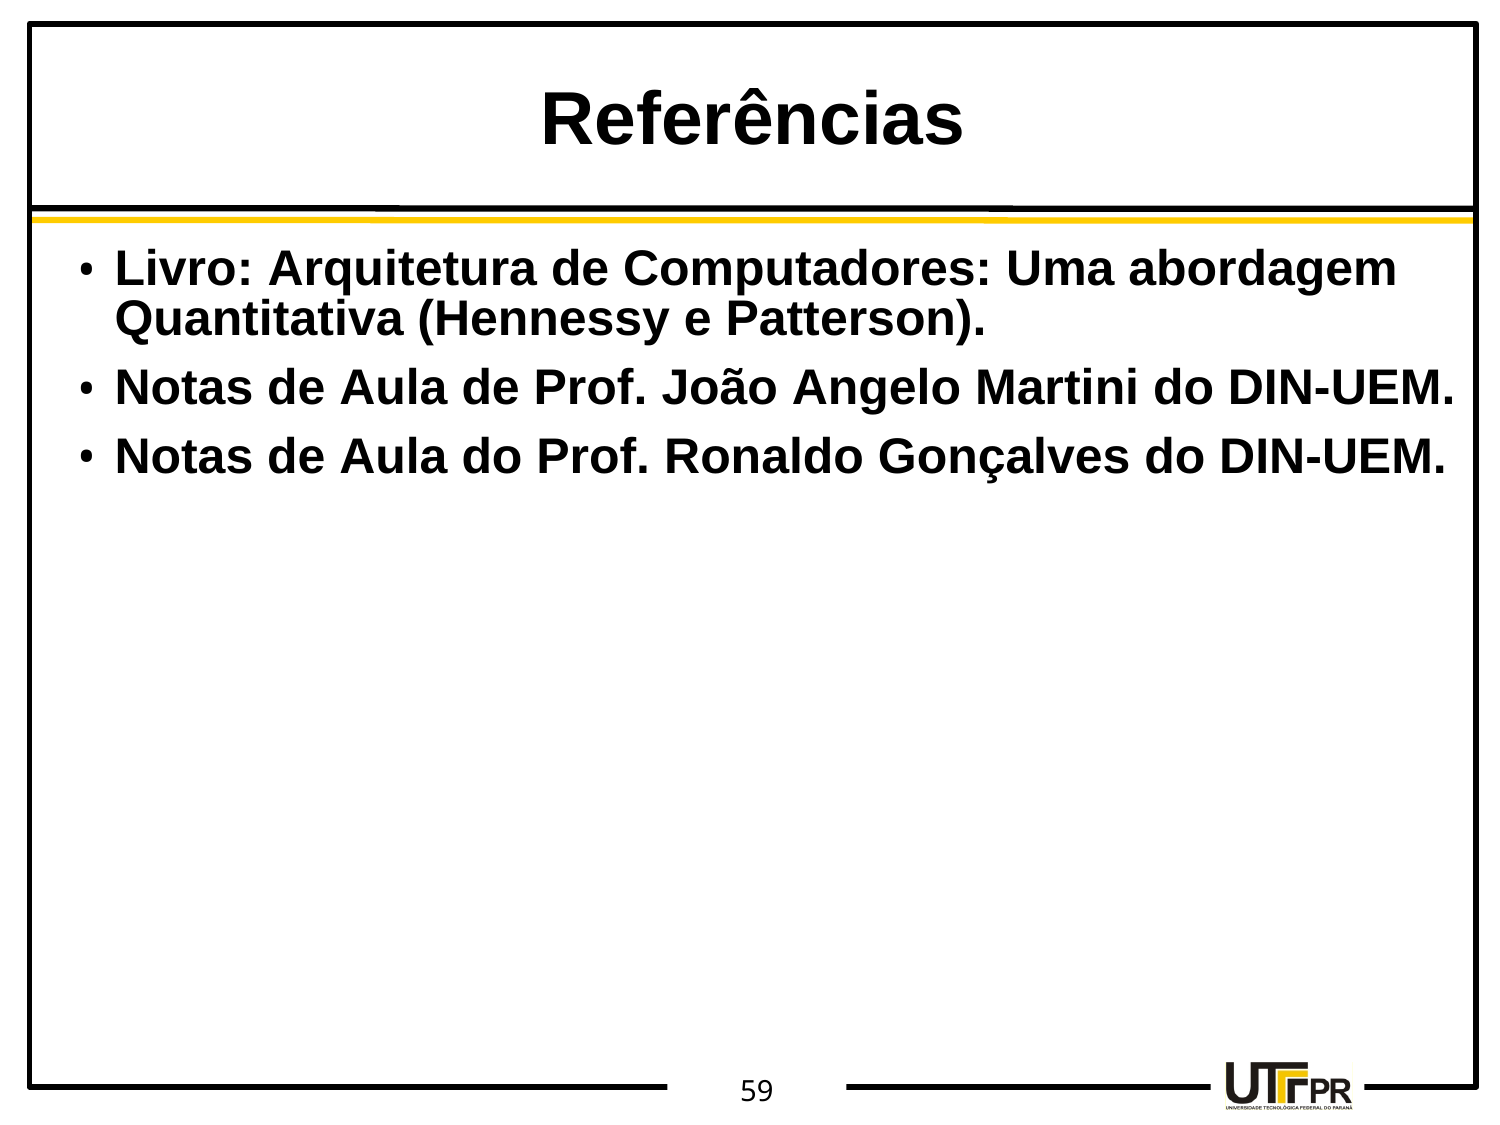

# Referências
Livro: Arquitetura de Computadores: Uma abordagem Quantitativa (Hennessy e Patterson).
Notas de Aula de Prof. João Angelo Martini do DIN-UEM.
Notas de Aula do Prof. Ronaldo Gonçalves do DIN-UEM.